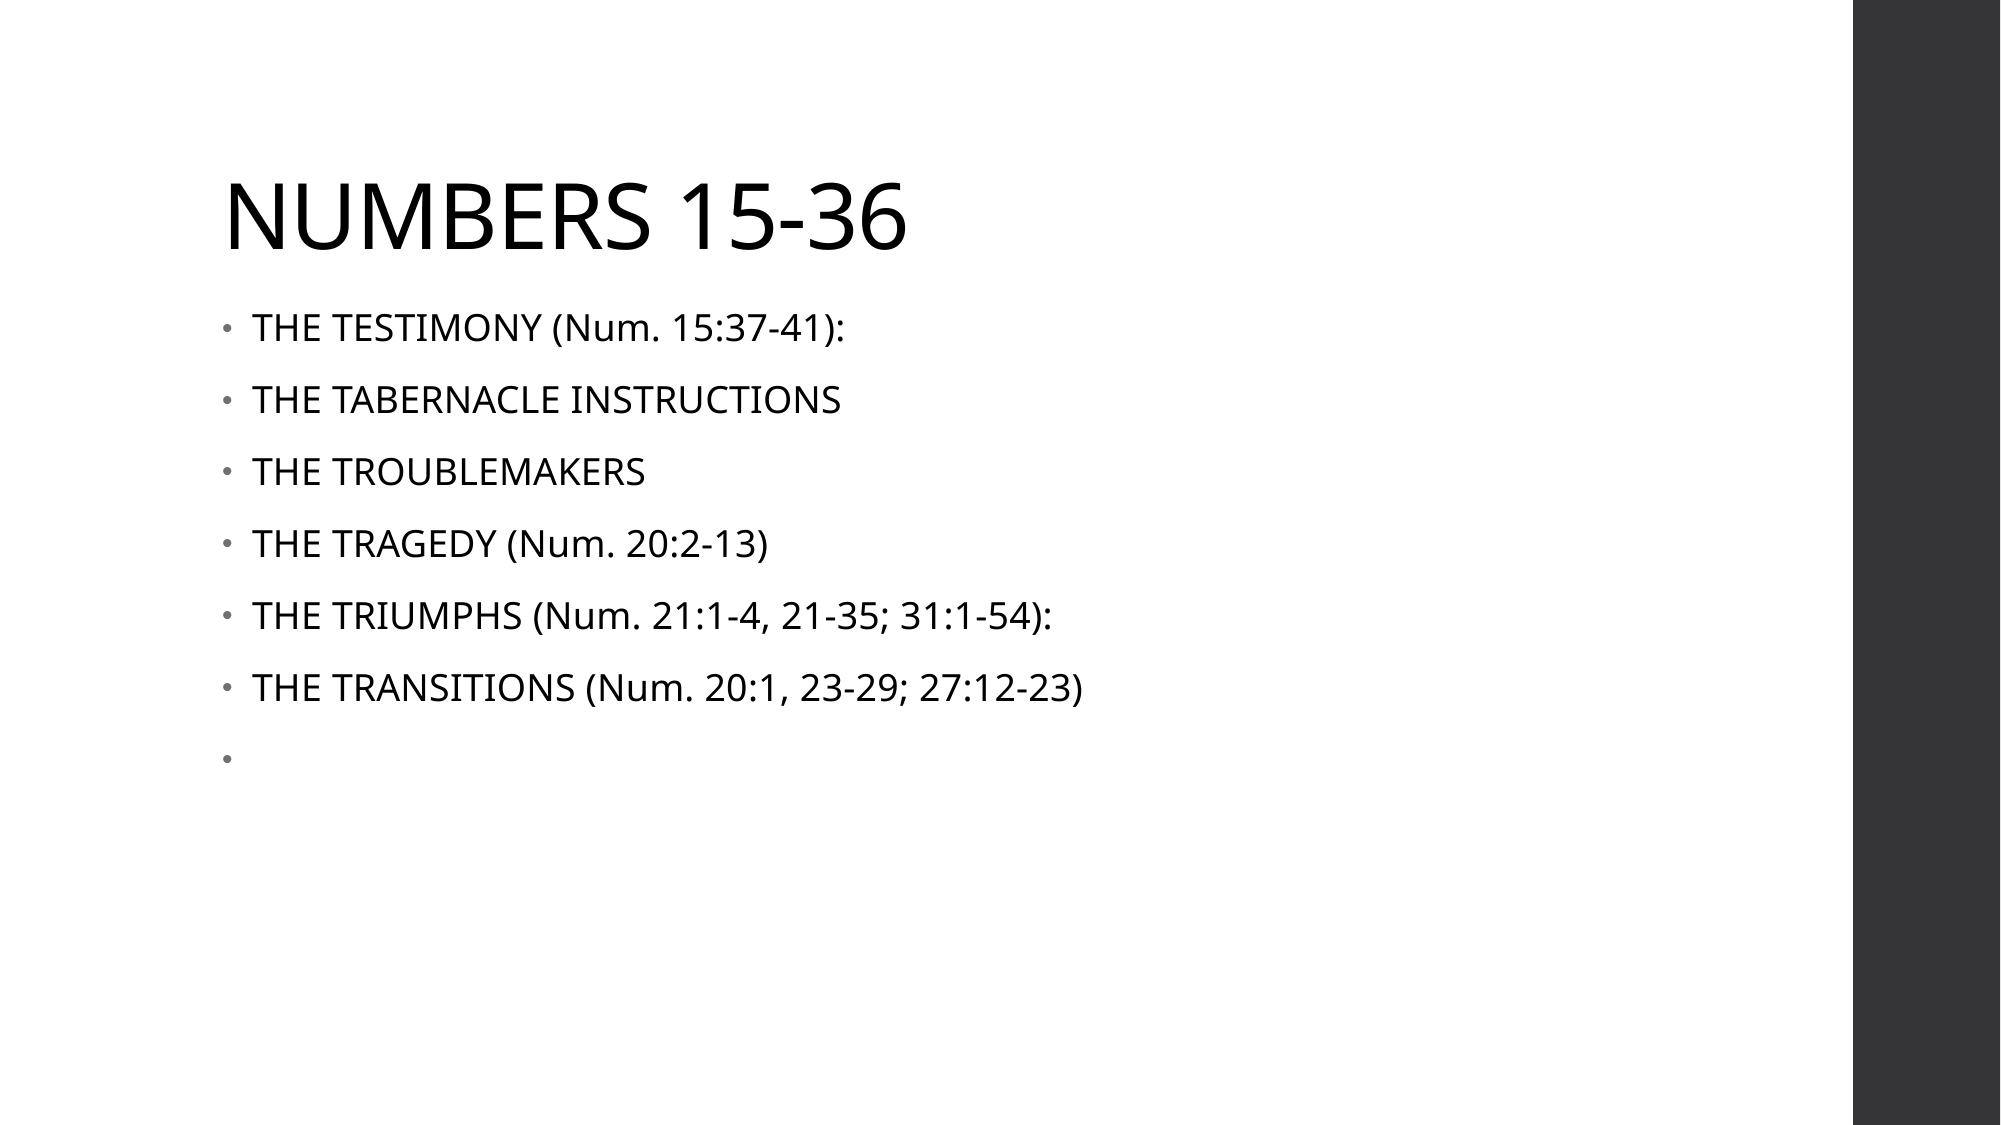

# NUMBERS 15-36
THE TESTIMONY (Num. 15:37-41):
THE TABERNACLE INSTRUCTIONS
THE TROUBLEMAKERS
THE TRAGEDY (Num. 20:2-13)
THE TRIUMPHS (Num. 21:1-4, 21-35; 31:1-54):
THE TRANSITIONS (Num. 20:1, 23-29; 27:12-23)